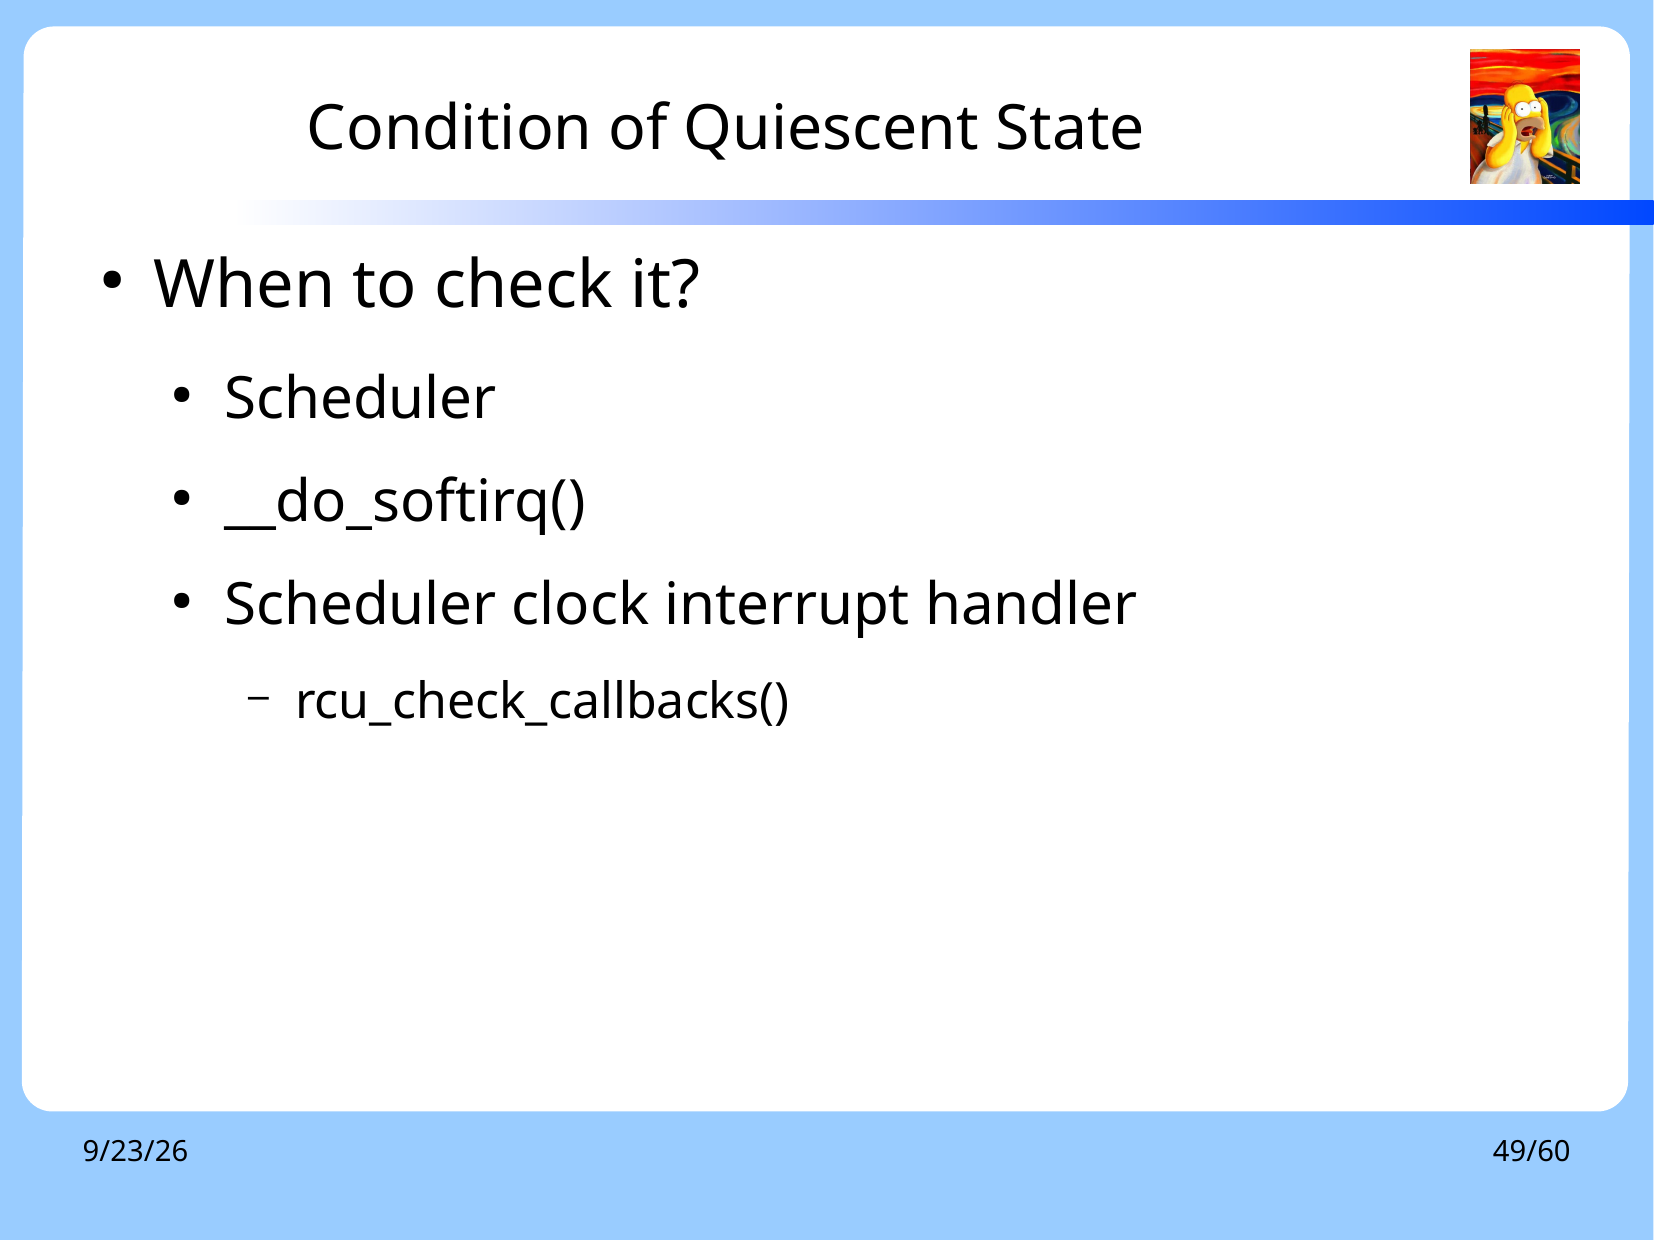

# Condition of Quiescent State
When to check it?
Scheduler
__do_softirq()
Scheduler clock interrupt handler
rcu_check_callbacks()
49